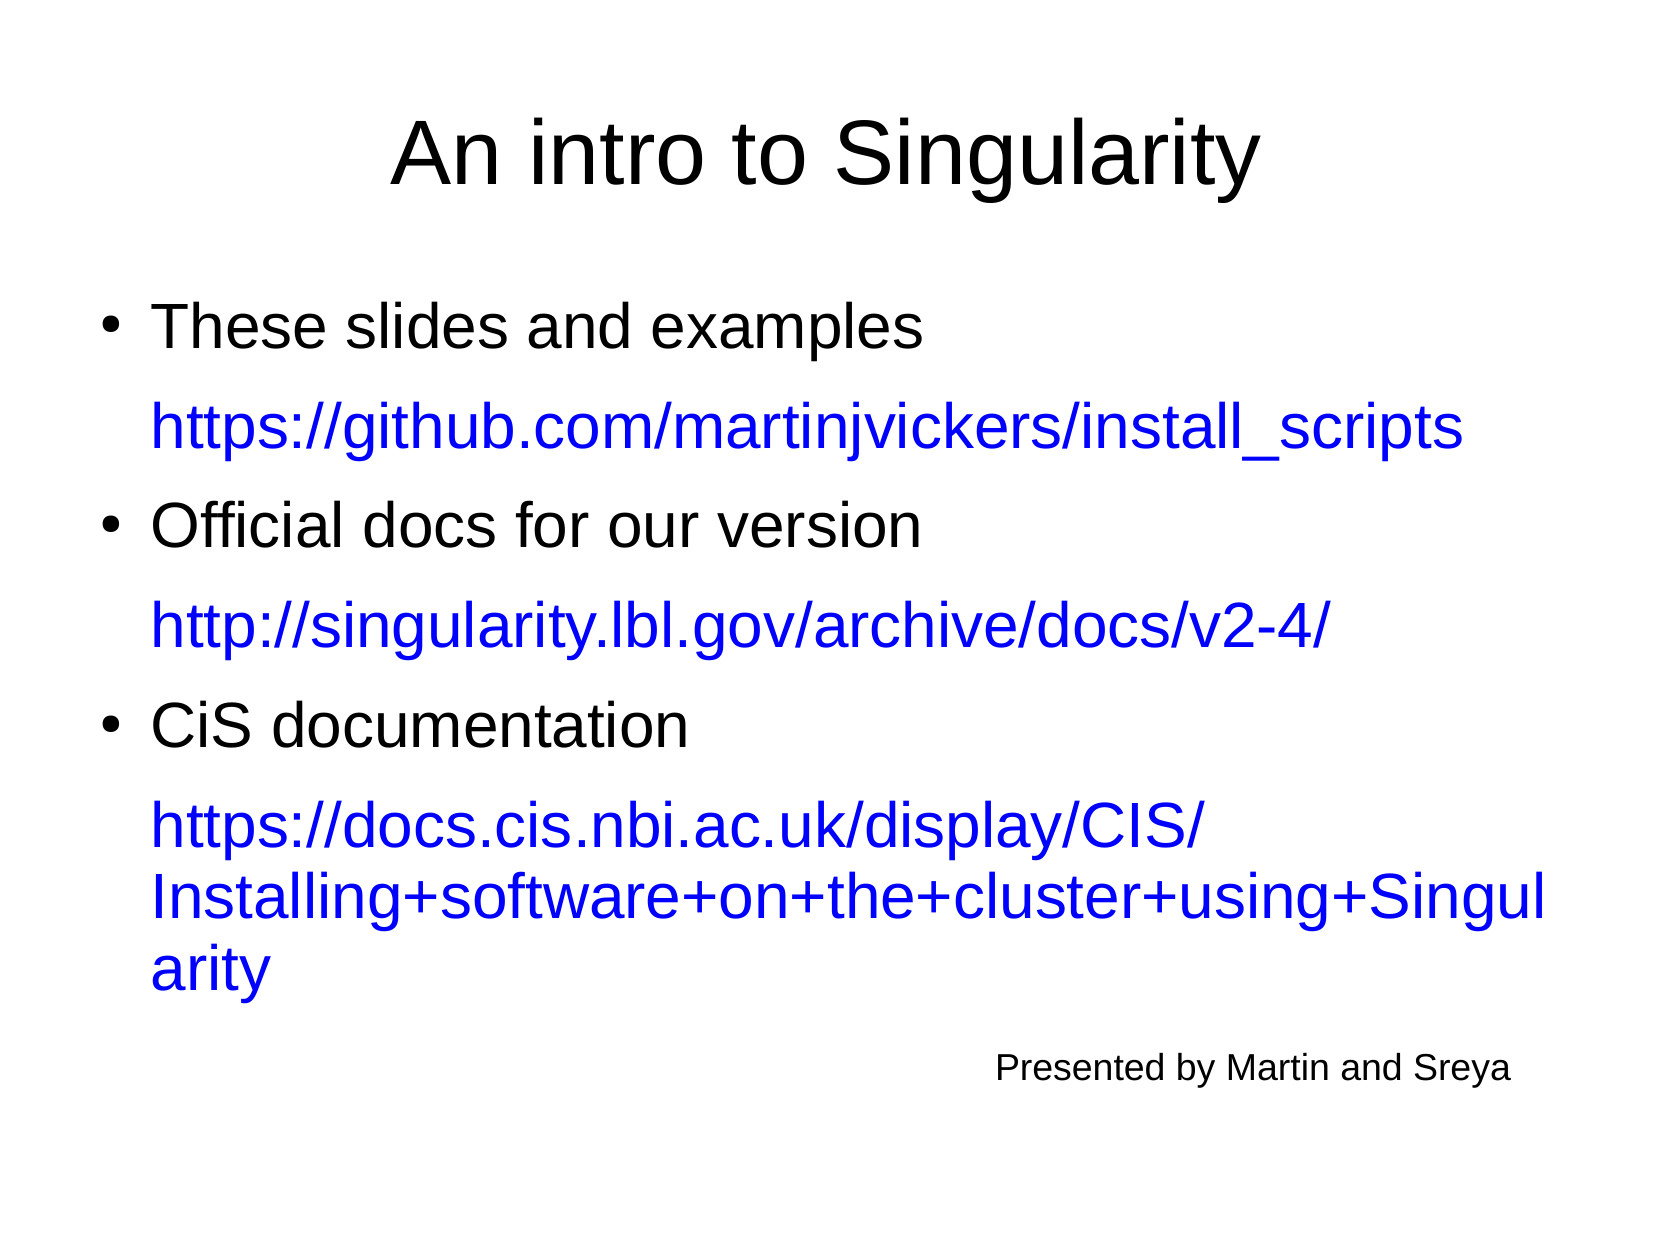

# An intro to Singularity
These slides and examples
https://github.com/martinjvickers/install_scripts
Official docs for our version
http://singularity.lbl.gov/archive/docs/v2-4/
CiS documentation
https://docs.cis.nbi.ac.uk/display/CIS/Installing+software+on+the+cluster+using+Singularity
Presented by Martin and Sreya